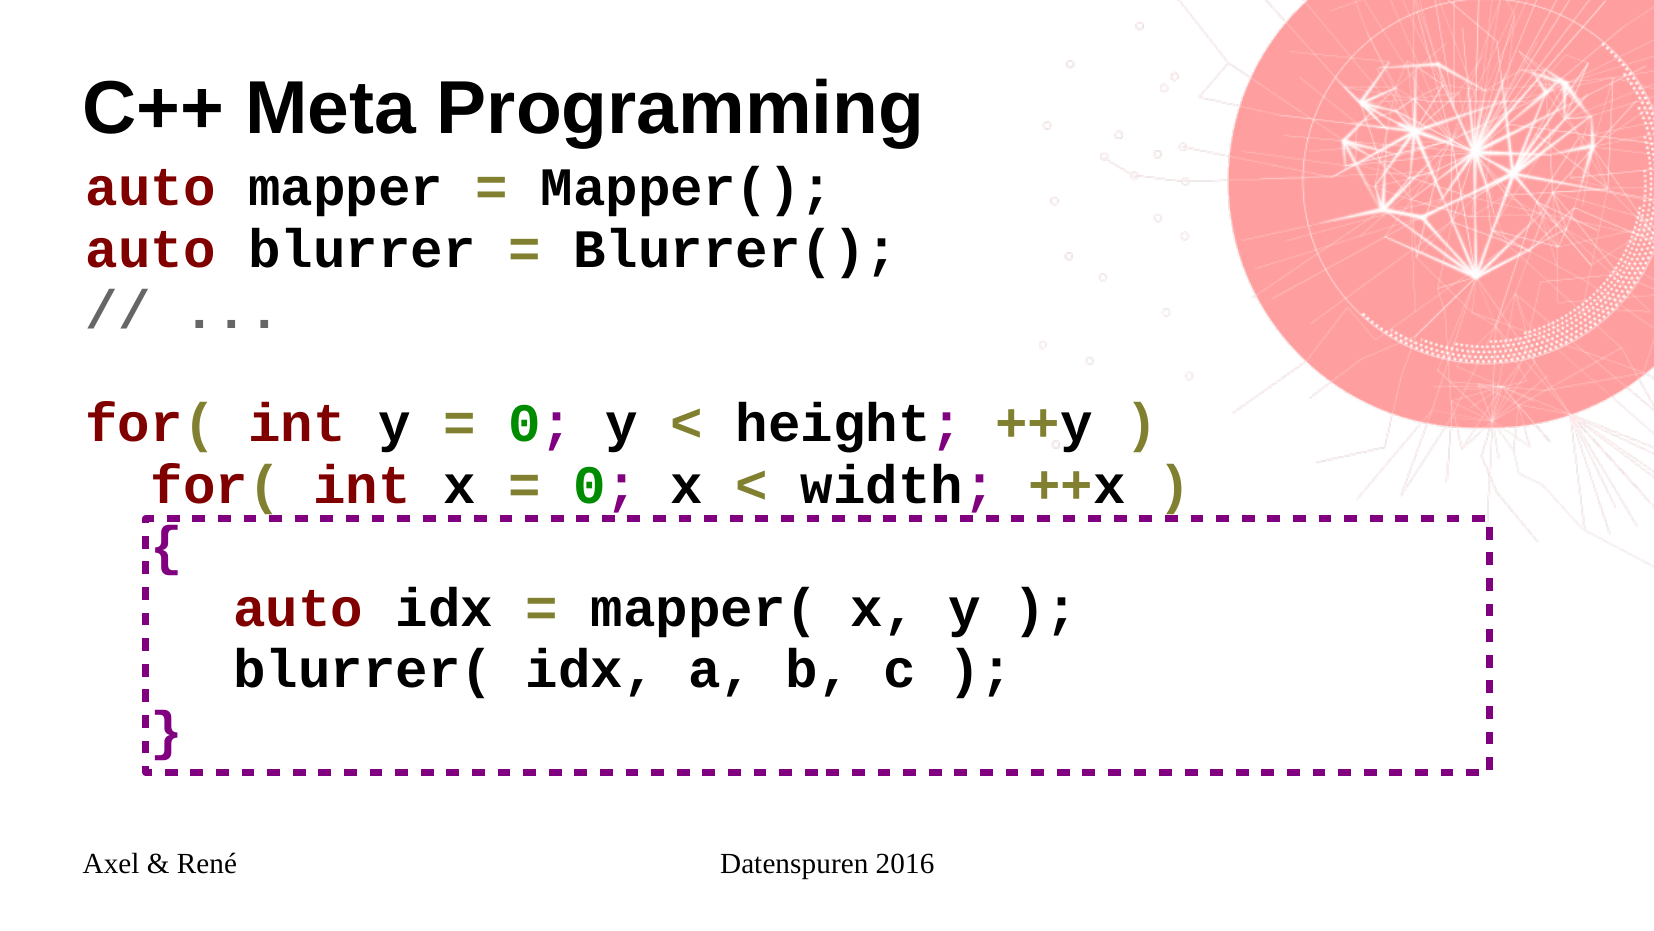

# C++ Meta Programming
auto mapper = Mapper();
auto blurrer = Blurrer();
// ...
for( int y = 0; y < height; ++y )
 for( int x = 0; x < width; ++x )
 {
		auto idx = mapper( x, y );
		blurrer( idx, a, b, c );
 }